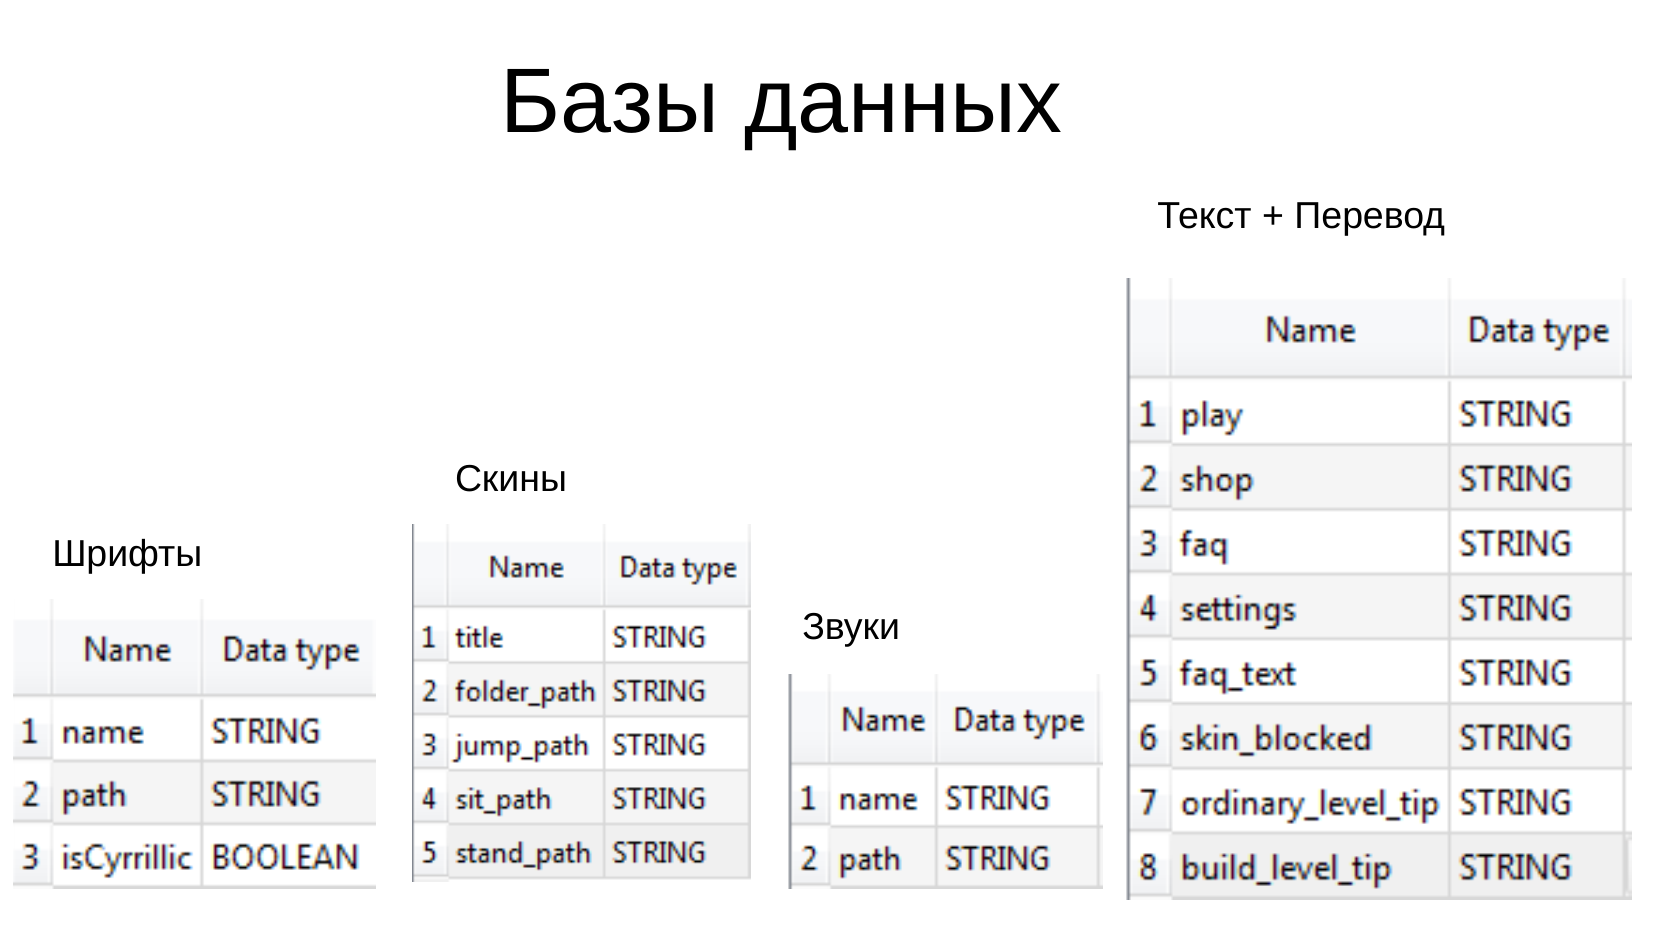

# Базы данных
Текст + Перевод
Скины
Шрифты
Звуки